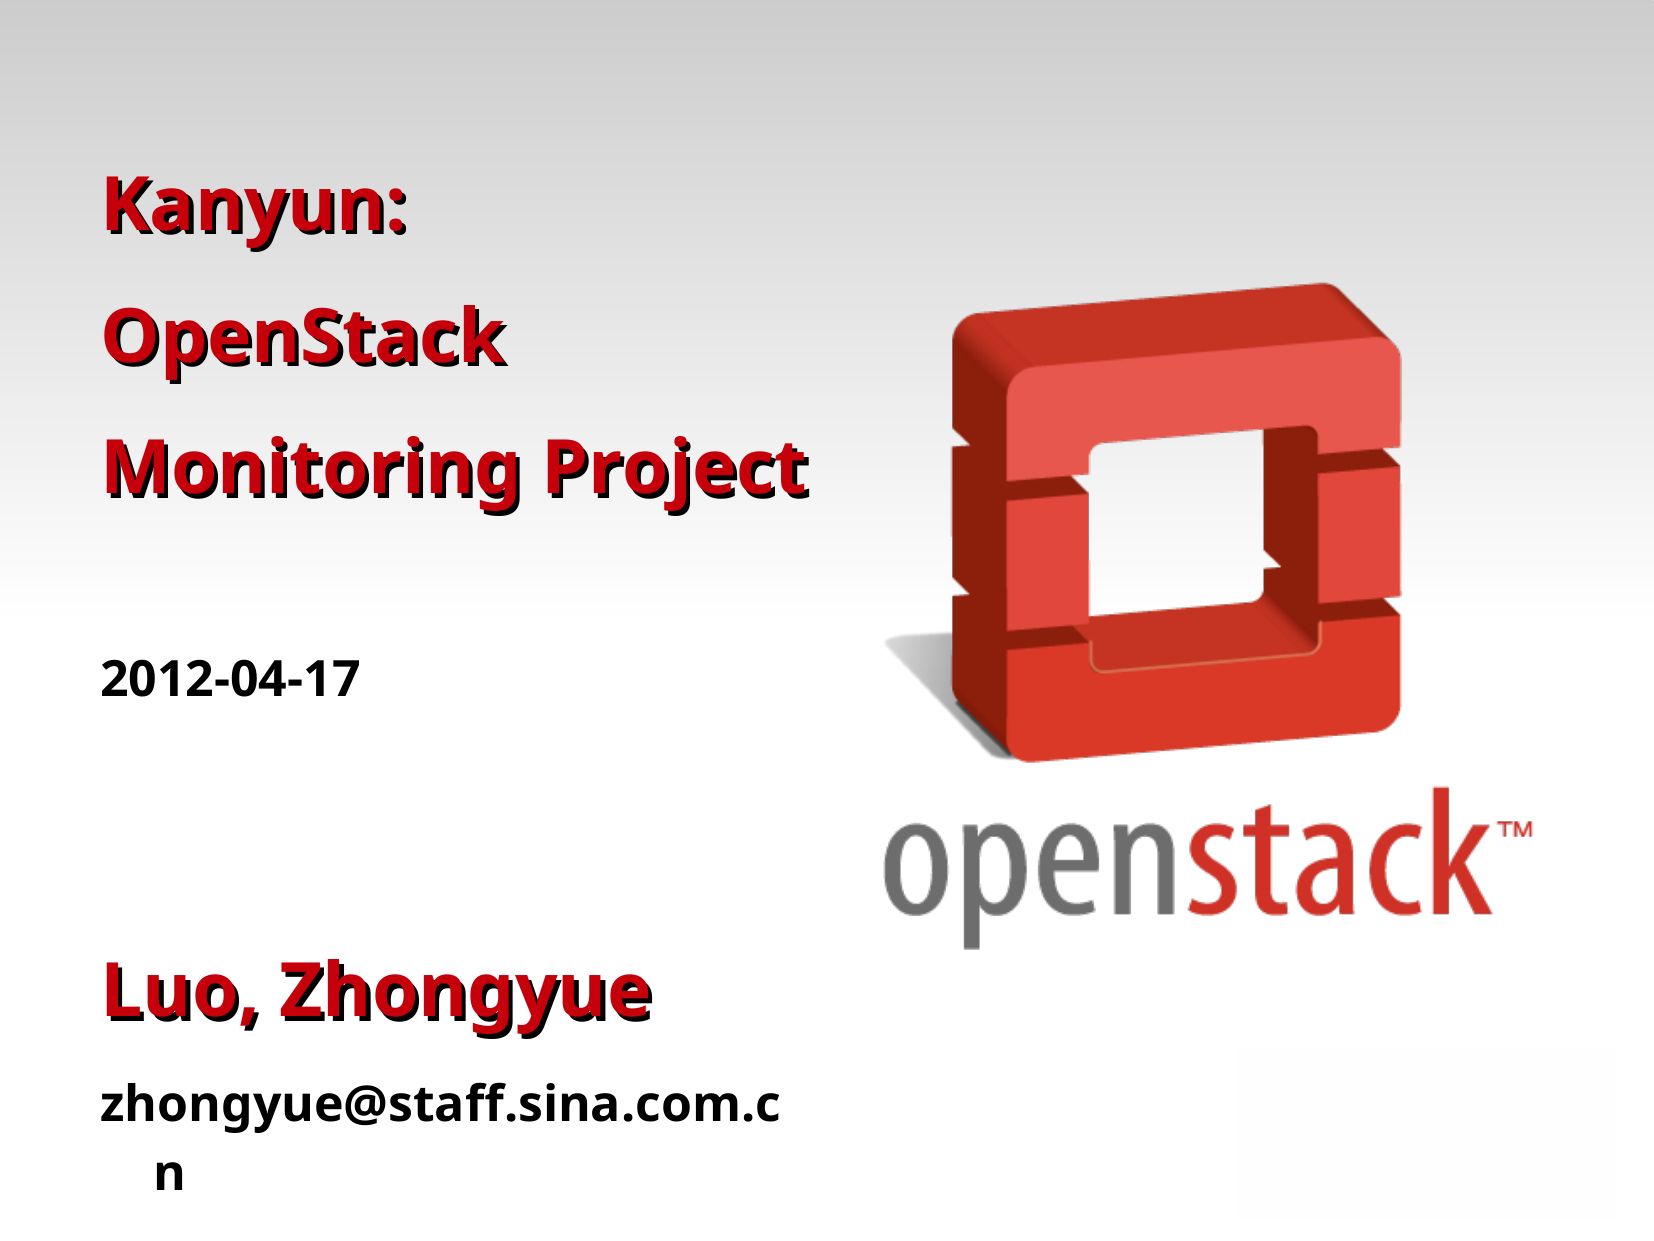

# Kanyun:
OpenStack
Monitoring Project
2012-04-17
Luo, Zhongyue
zhongyue@staff.sina.com.cn